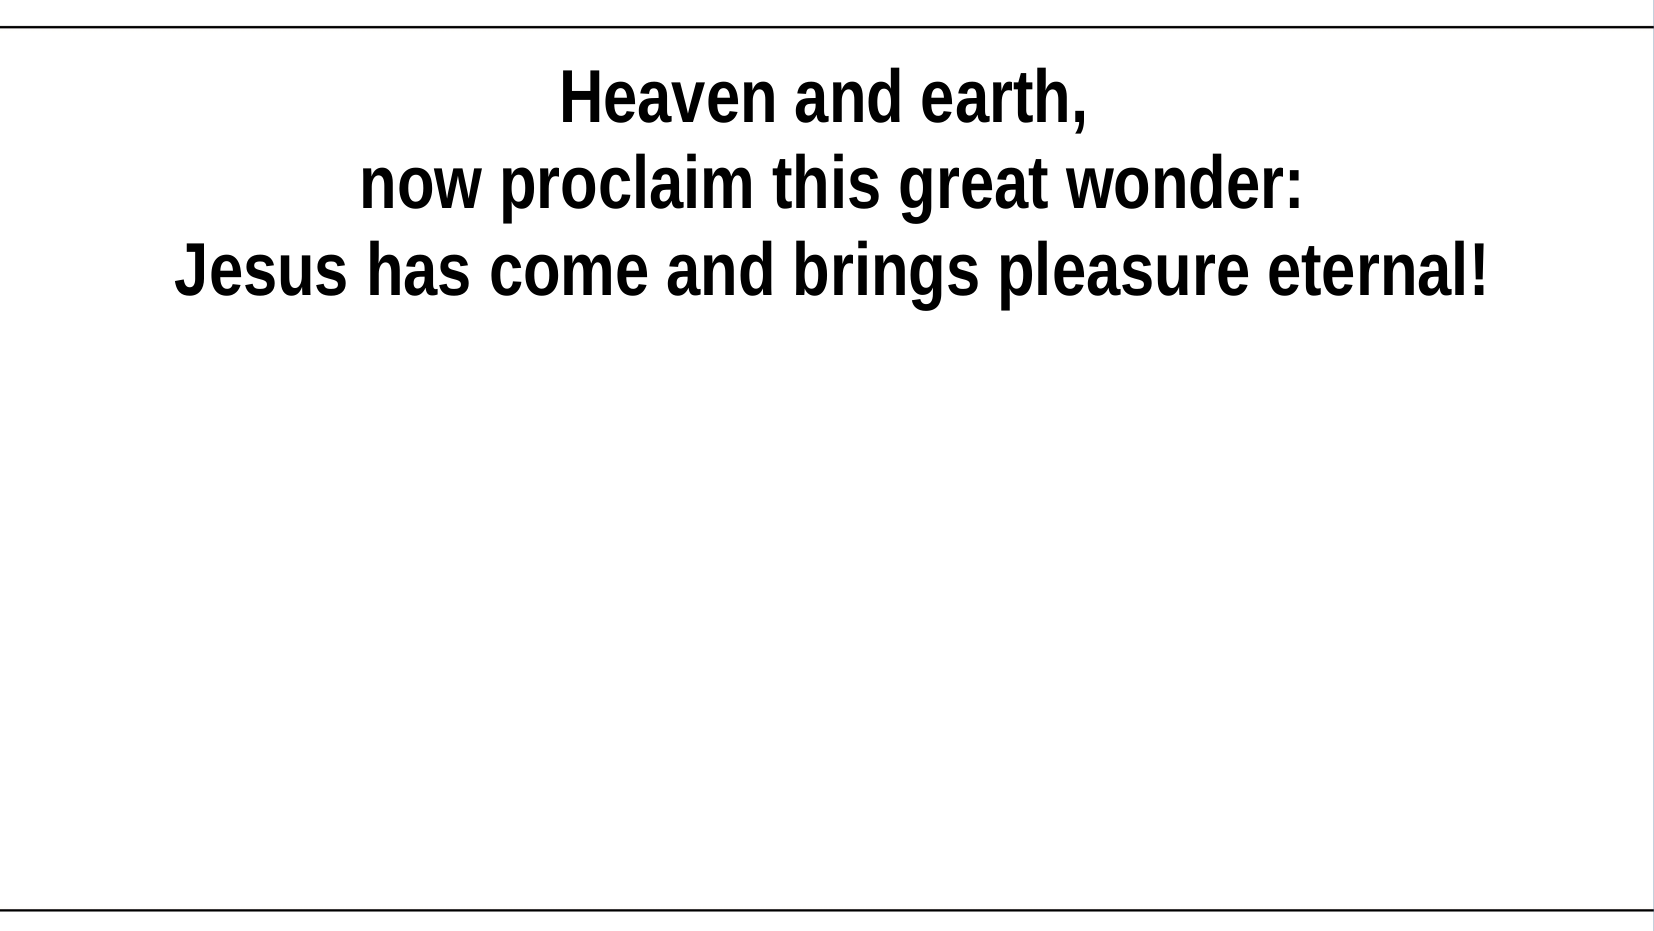

Heaven and earth,
now proclaim this great wonder:
Jesus has come and brings pleasure eternal!